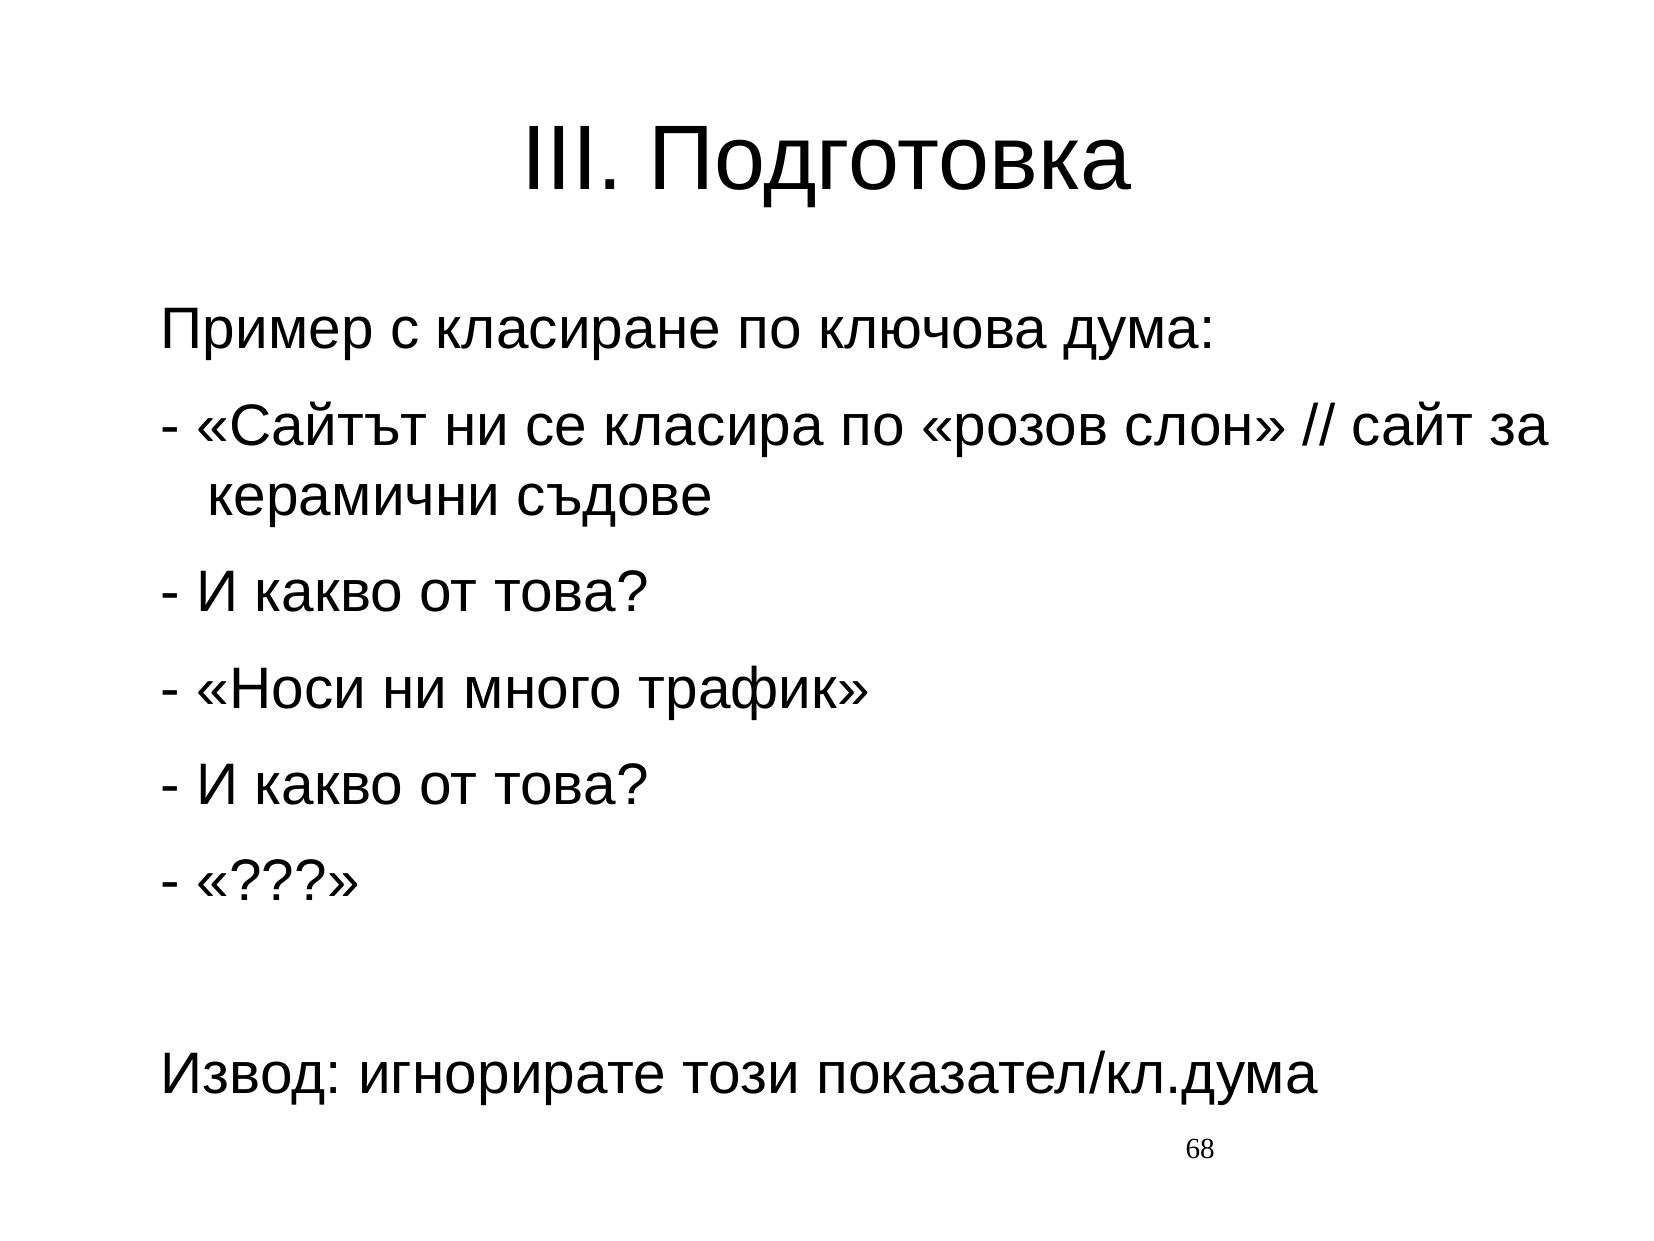

# III. Подготовка
Пример с класиране по ключова дума:
- «Сайтът ни се класира по «розов слон» // сайт за керамични съдове
- И какво от това?
- «Носи ни много трафик»
- И какво от това?
- «???»
Извод: игнорирате този показател/кл.дума